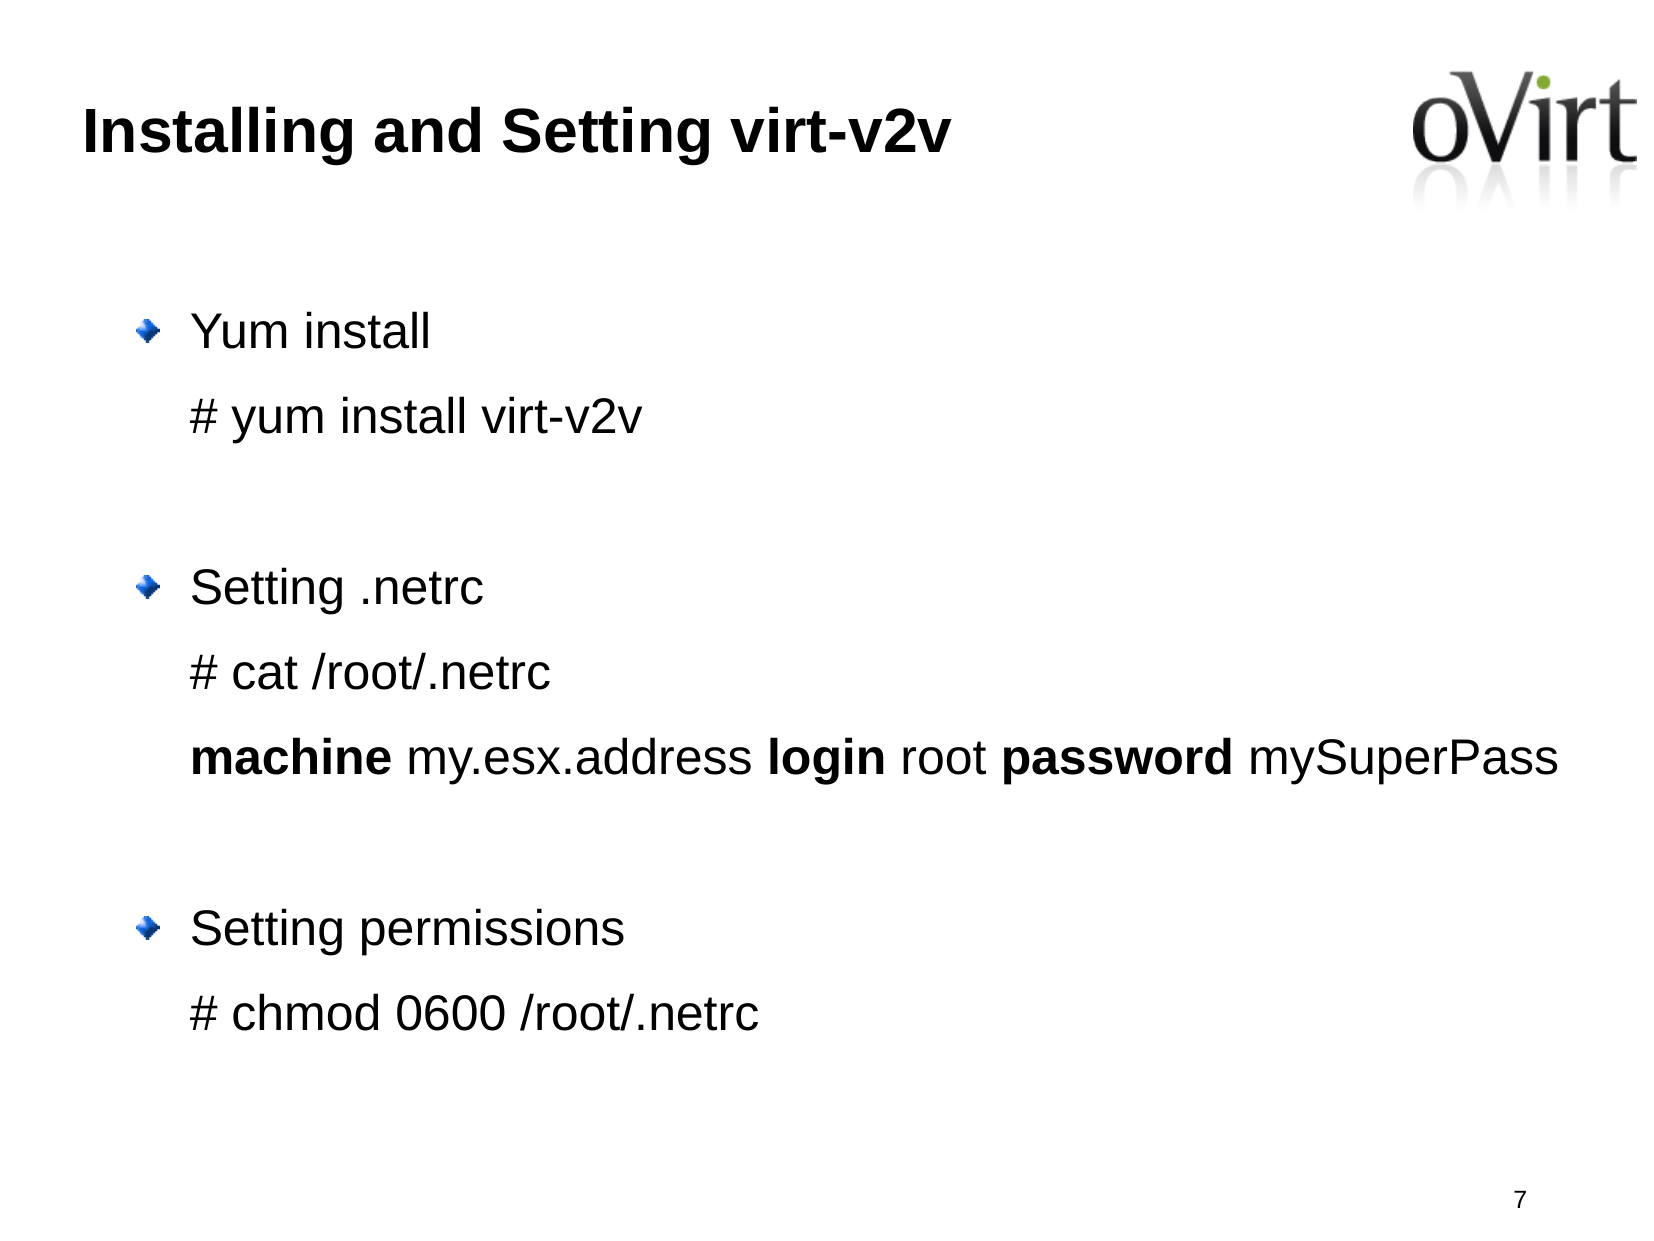

# Installing and Setting virt-v2v
Yum install
# yum install virt-v2v
Setting .netrc
# cat /root/.netrc
machine my.esx.address login root password mySuperPass
Setting permissions
# chmod 0600 /root/.netrc